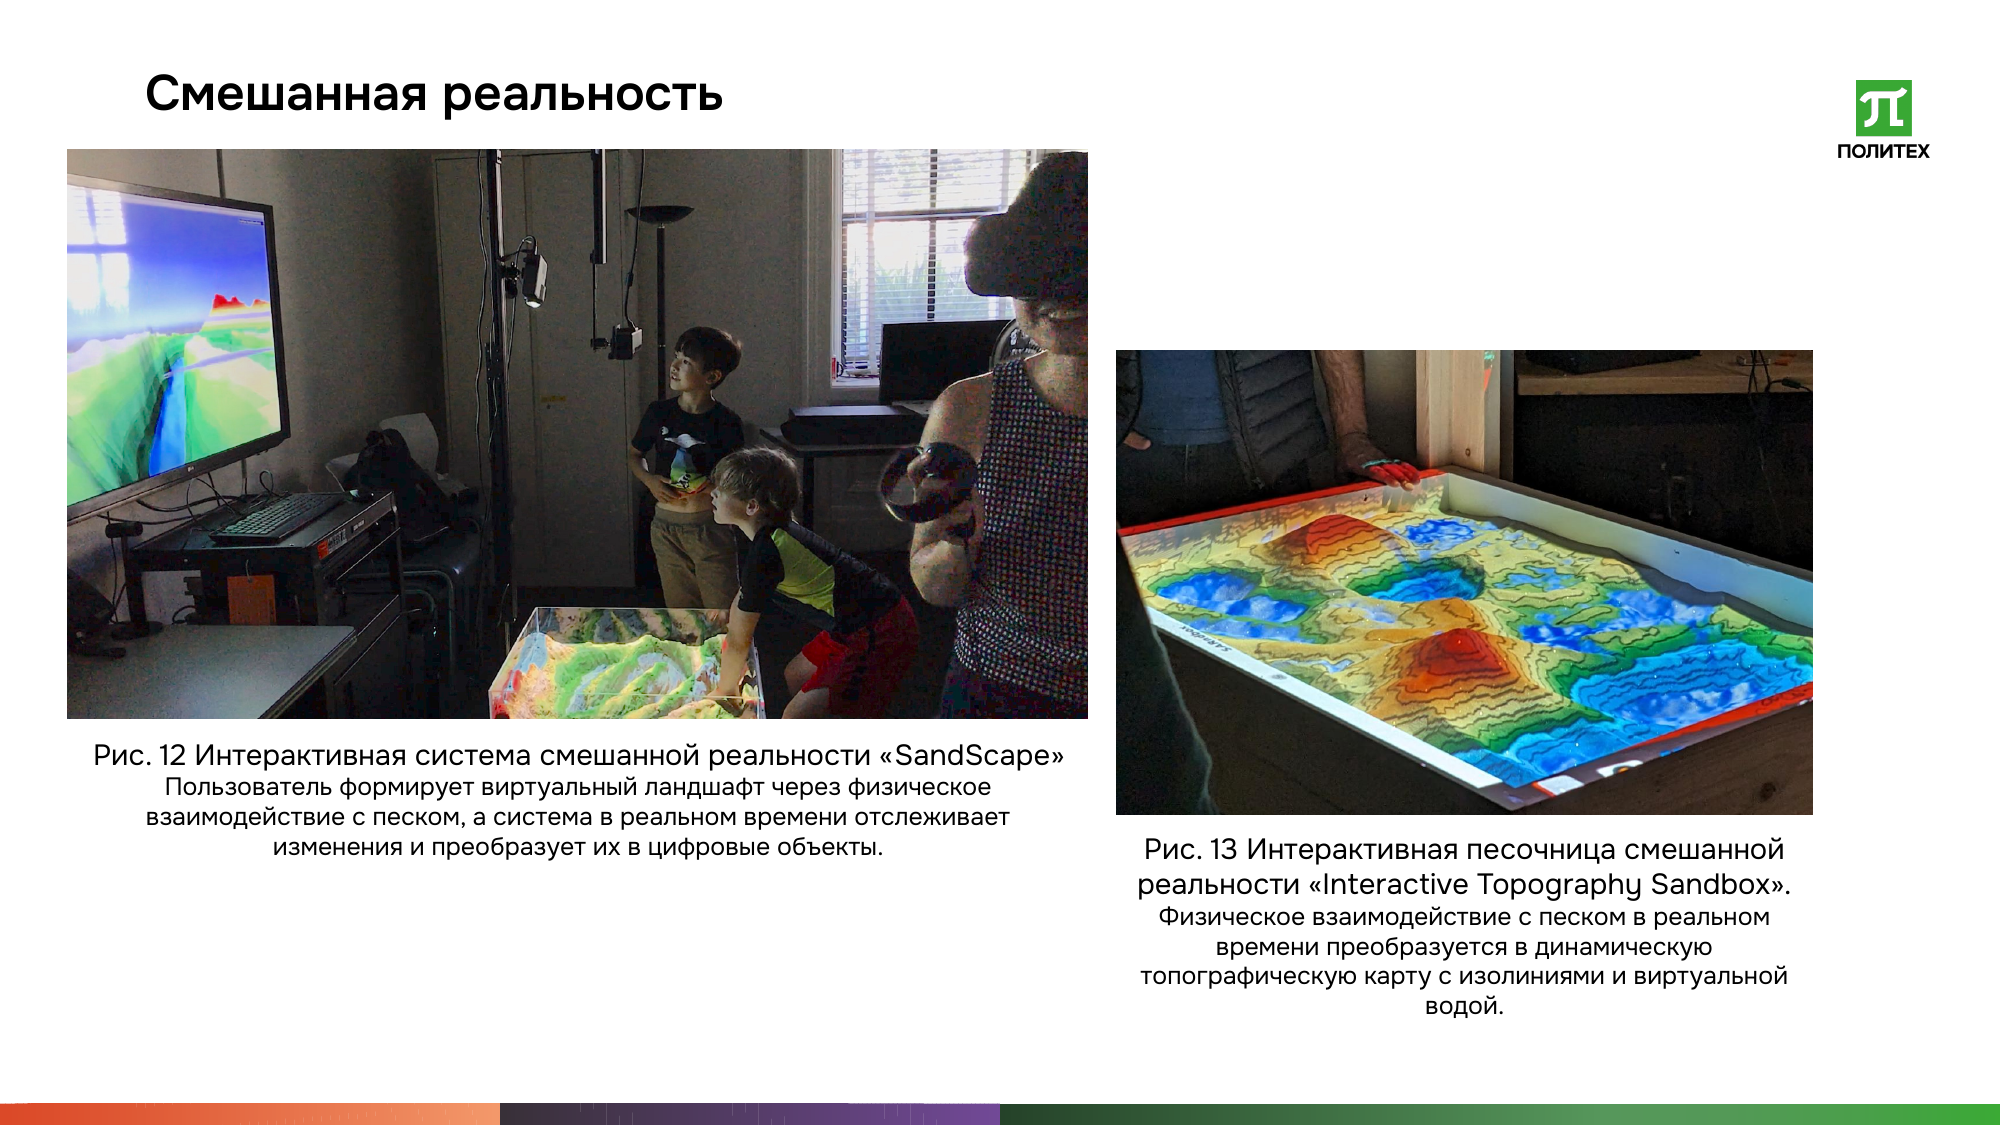

# Смешанная реальность
Рис. 12 Интерактивная система смешанной реальности «SandScape»
Пользователь формирует виртуальный ландшафт через физическое взаимодействие с песком, а система в реальном времени отслеживает изменения и преобразует их в цифровые объекты.
Рис. 13 Интерактивная песочница смешанной реальности «Interactive Topography Sandbox».
Физическое взаимодействие с песком в реальном времени преобразуется в динамическую топографическую карту с изолиниями и виртуальной водой.